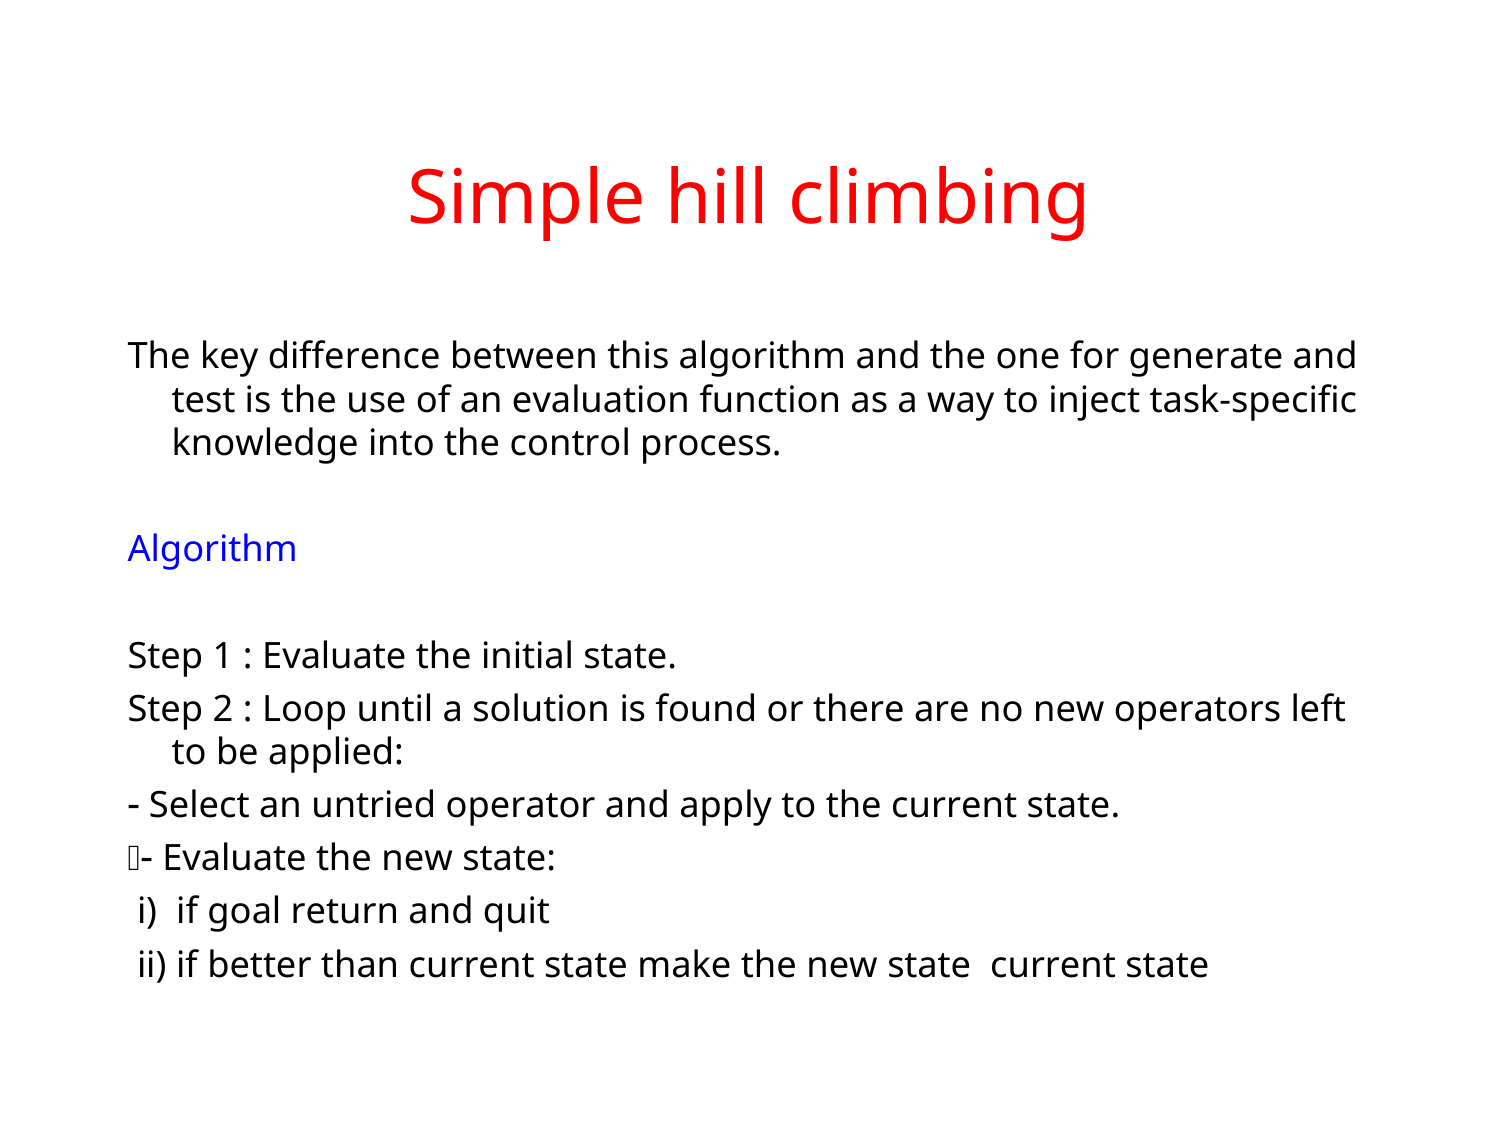

# Simple hill climbing
The key difference between this algorithm and the one for generate and test is the use of an evaluation function as a way to inject task-specific knowledge into the control process.
Algorithm
Step 1 : Evaluate the initial state.
Step 2 : Loop until a solution is found or there are no new operators left to be applied:
 Select an untried operator and apply to the current state.
 Evaluate the new state:
 i) if goal return and quit
 ii) if better than current state make the new state current state